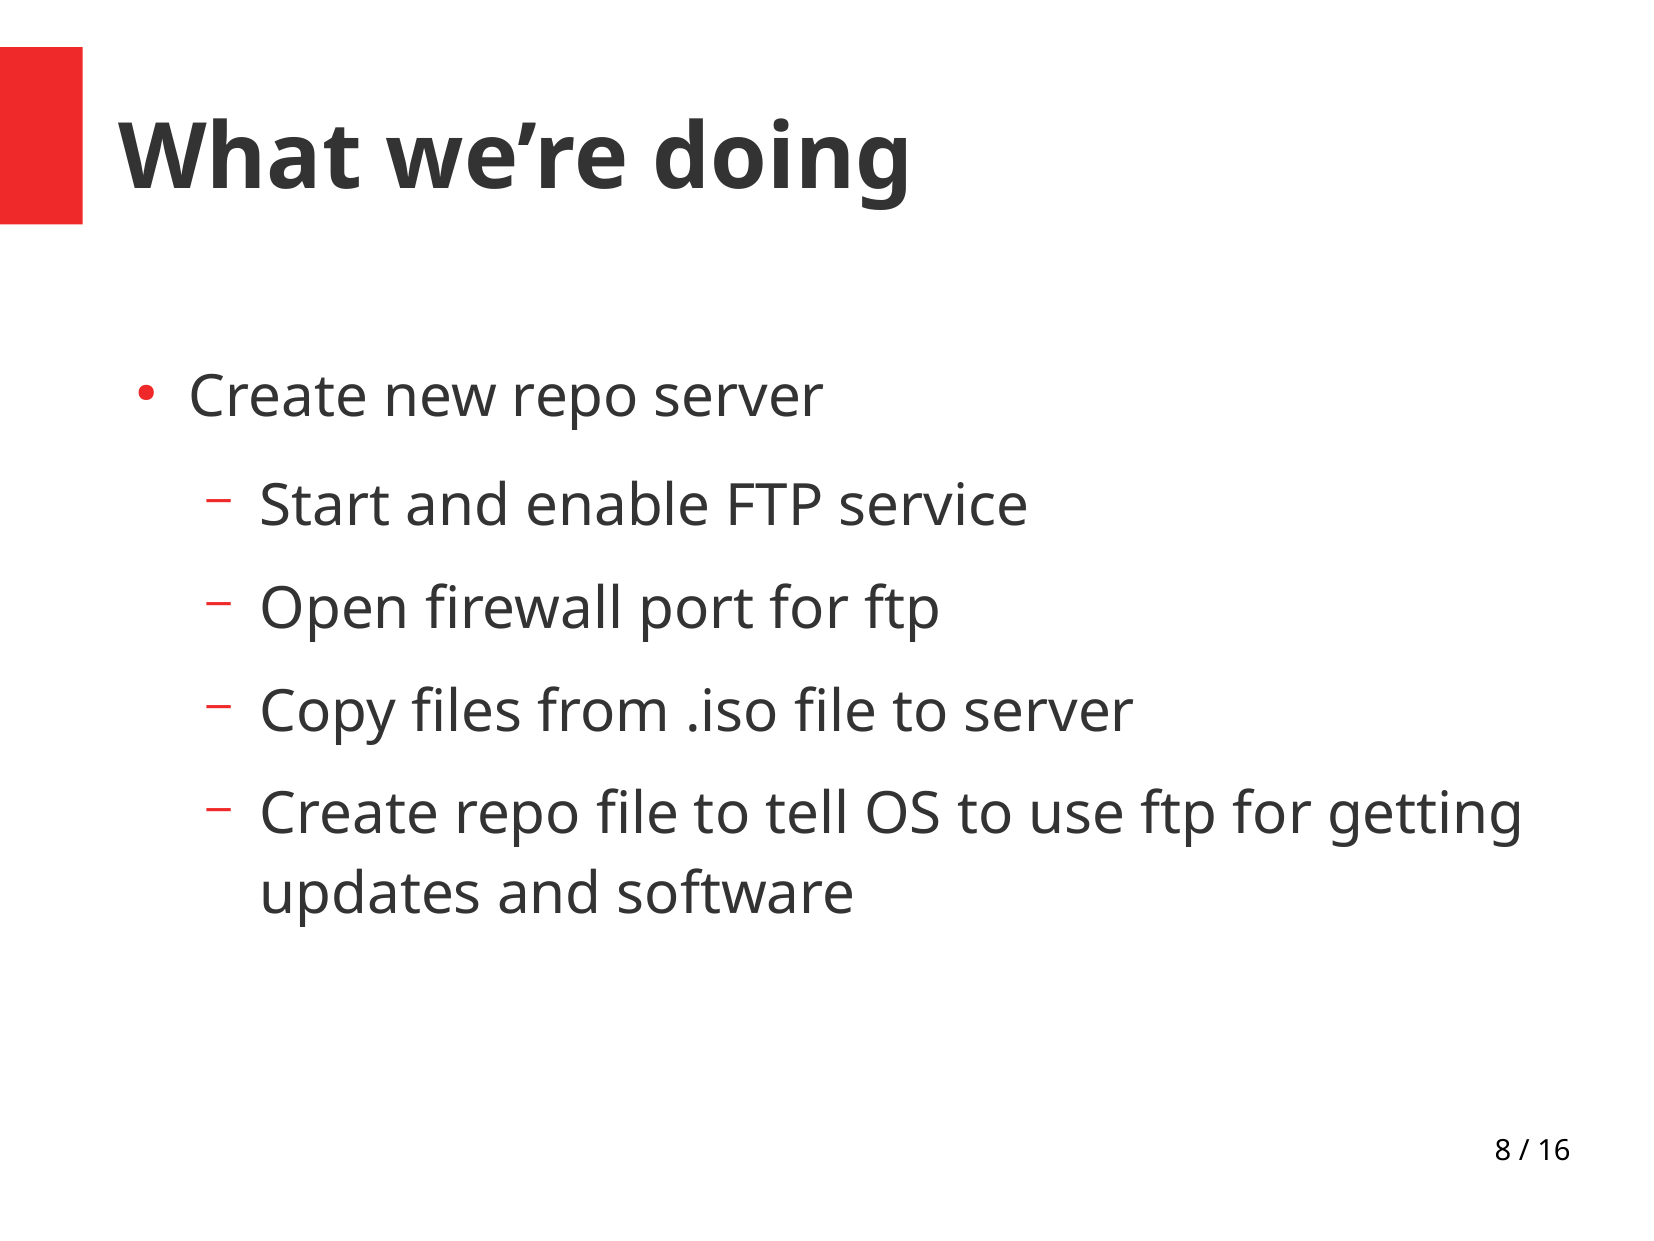

# What we’re doing
Create new repo server
Start and enable FTP service
Open firewall port for ftp
Copy files from .iso file to server
Create repo file to tell OS to use ftp for getting updates and software
8